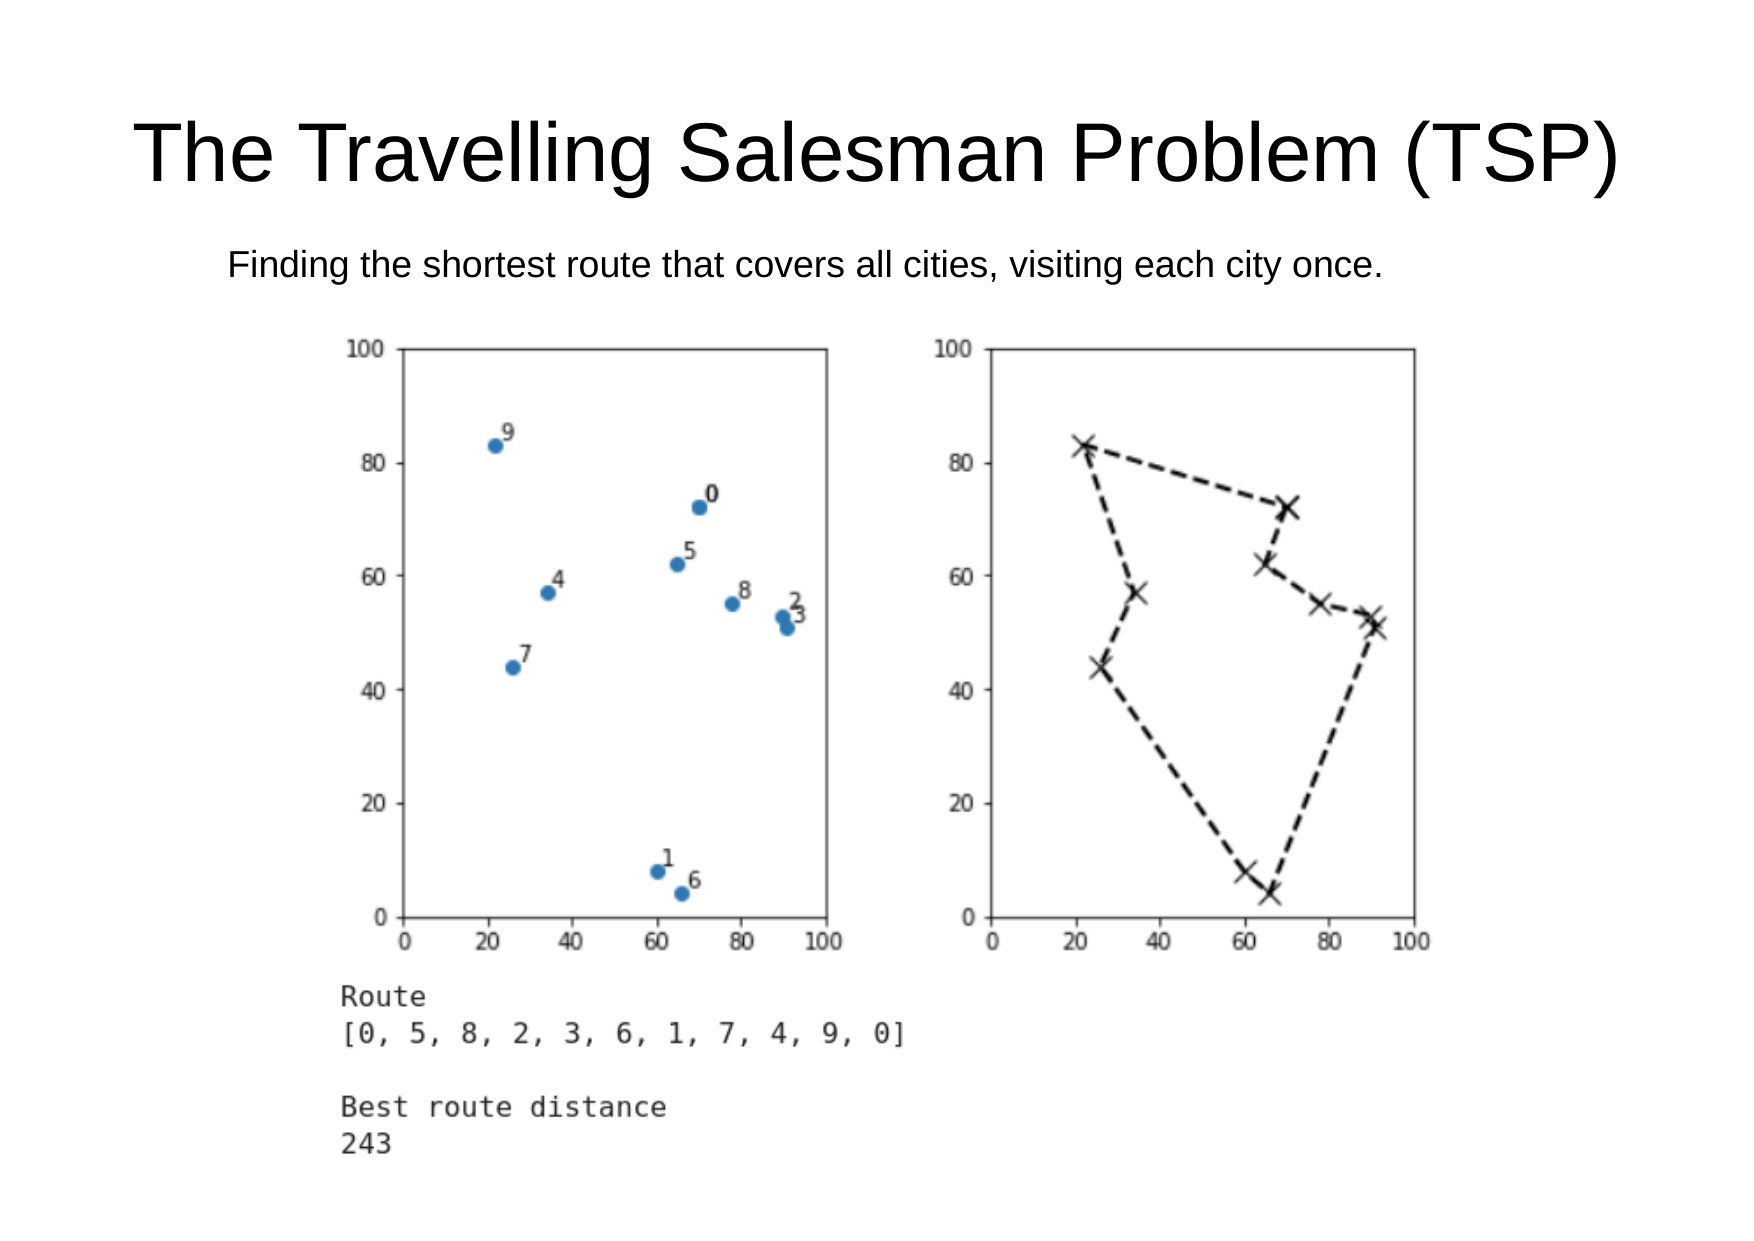

# The Travelling Salesman Problem (TSP)
Finding the shortest route that covers all cities, visiting each city once.